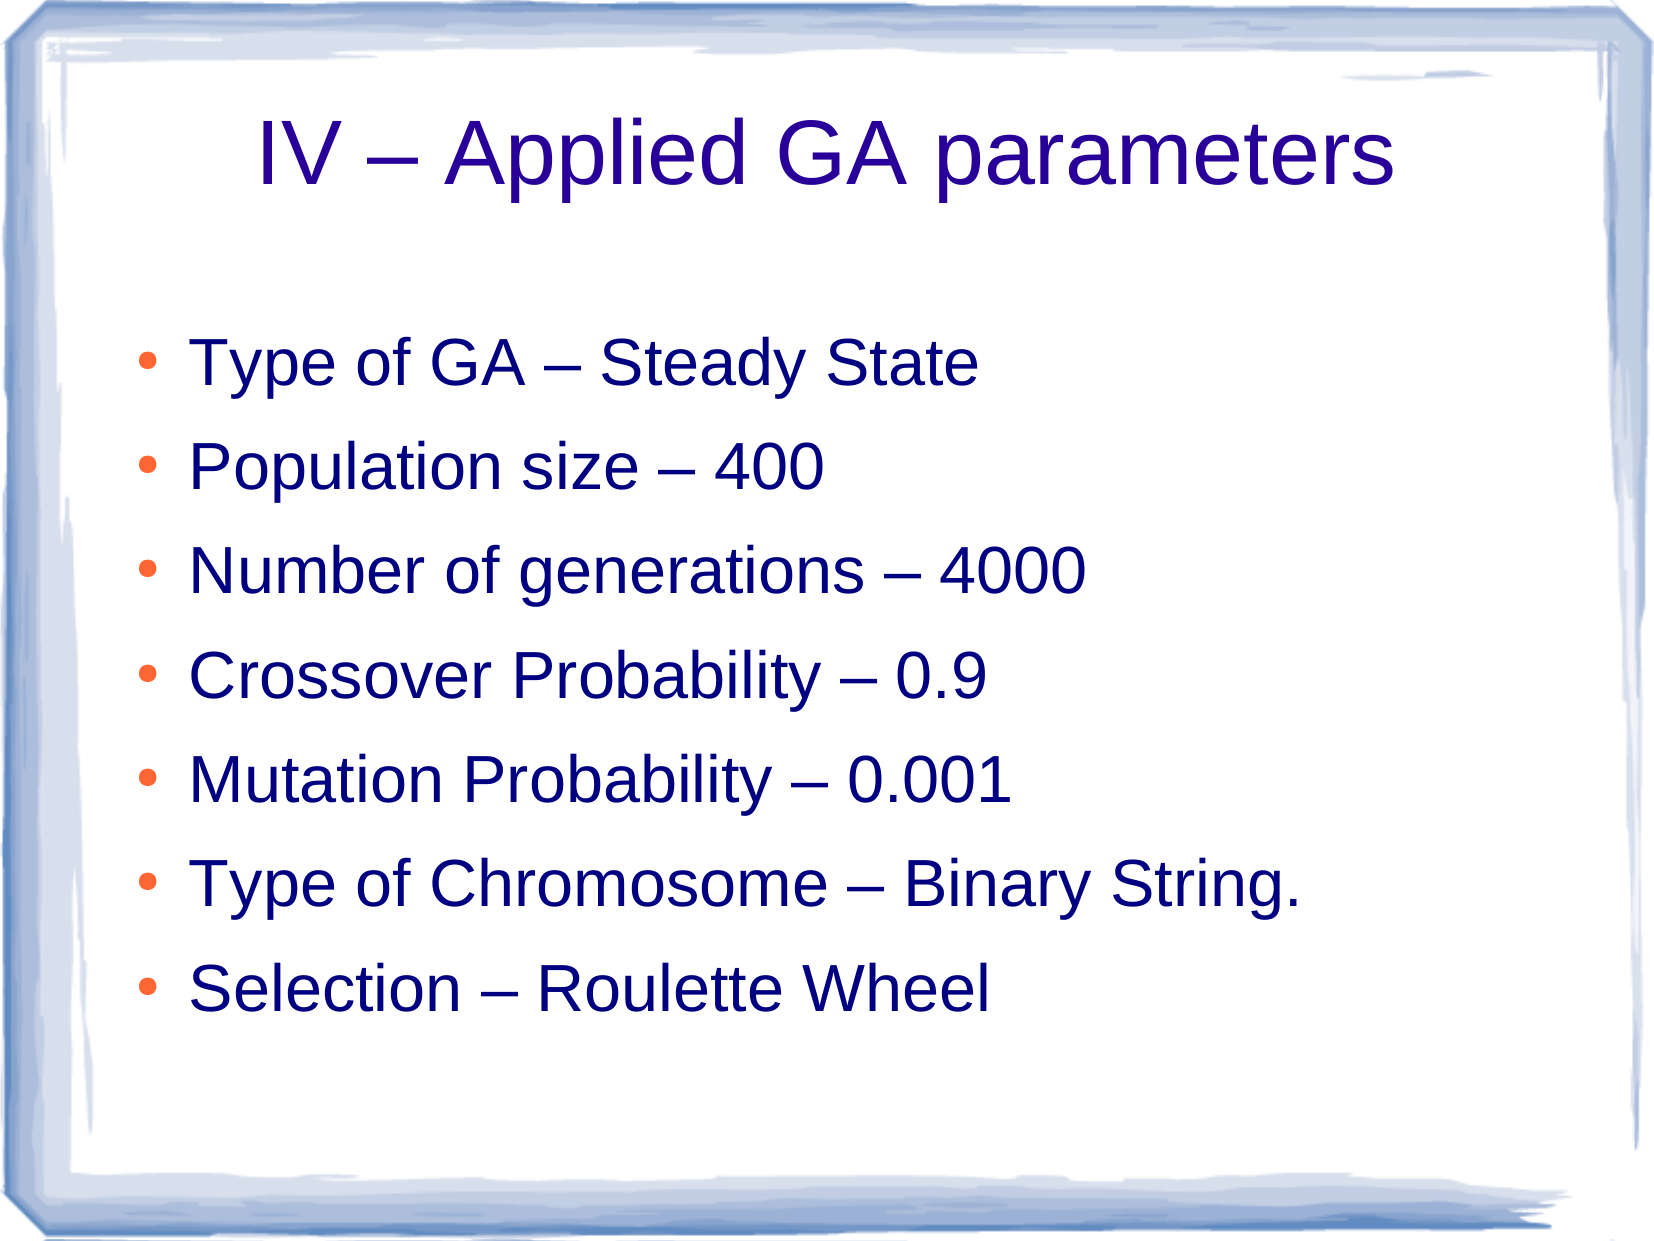

# IV – Applied GA parameters
Type of GA – Steady State
Population size – 400
Number of generations – 4000
Crossover Probability – 0.9
Mutation Probability – 0.001
Type of Chromosome – Binary String.
Selection – Roulette Wheel